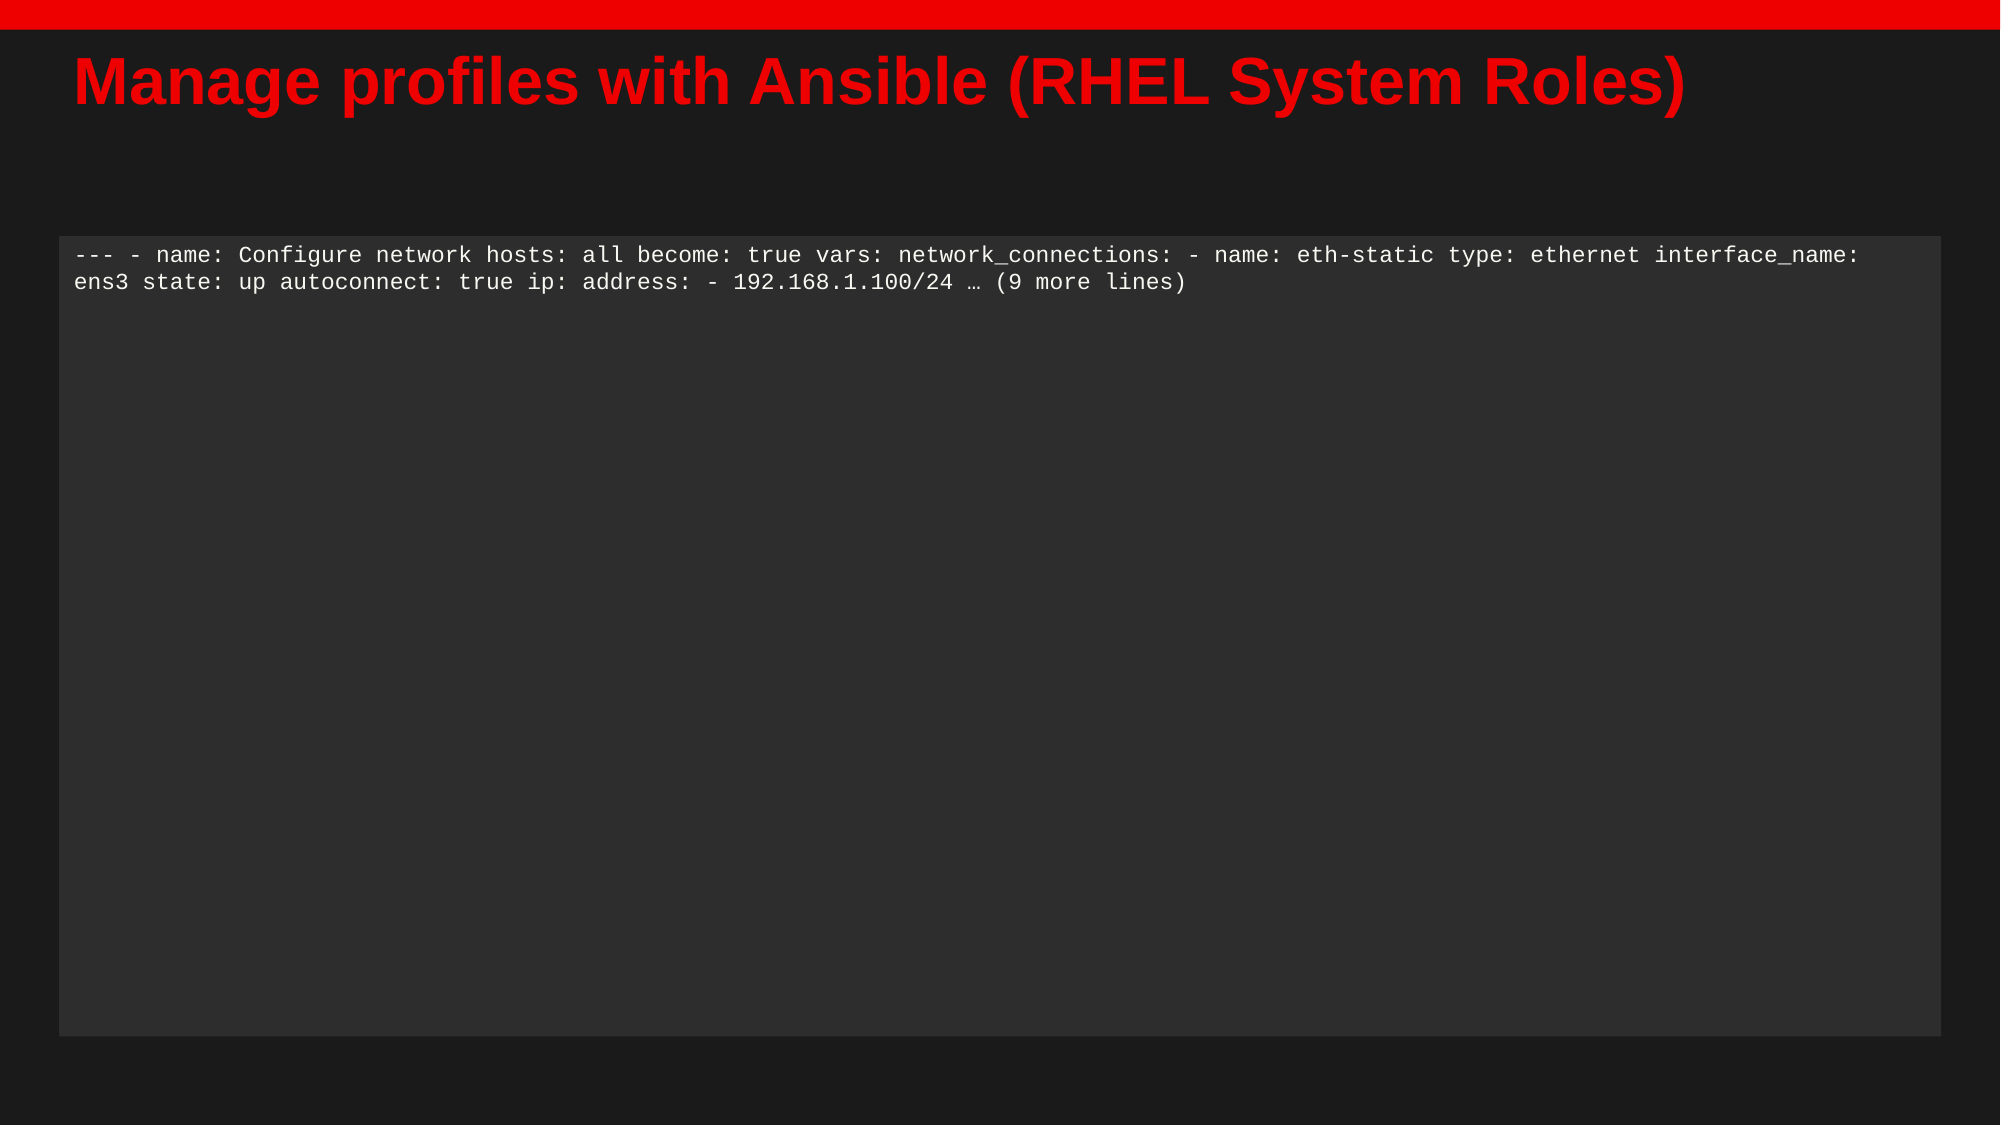

Manage profiles with Ansible (RHEL System Roles)
--- - name: Configure network hosts: all become: true vars: network_connections: - name: eth-static type: ethernet interface_name: ens3 state: up autoconnect: true ip: address: - 192.168.1.100/24 … (9 more lines)